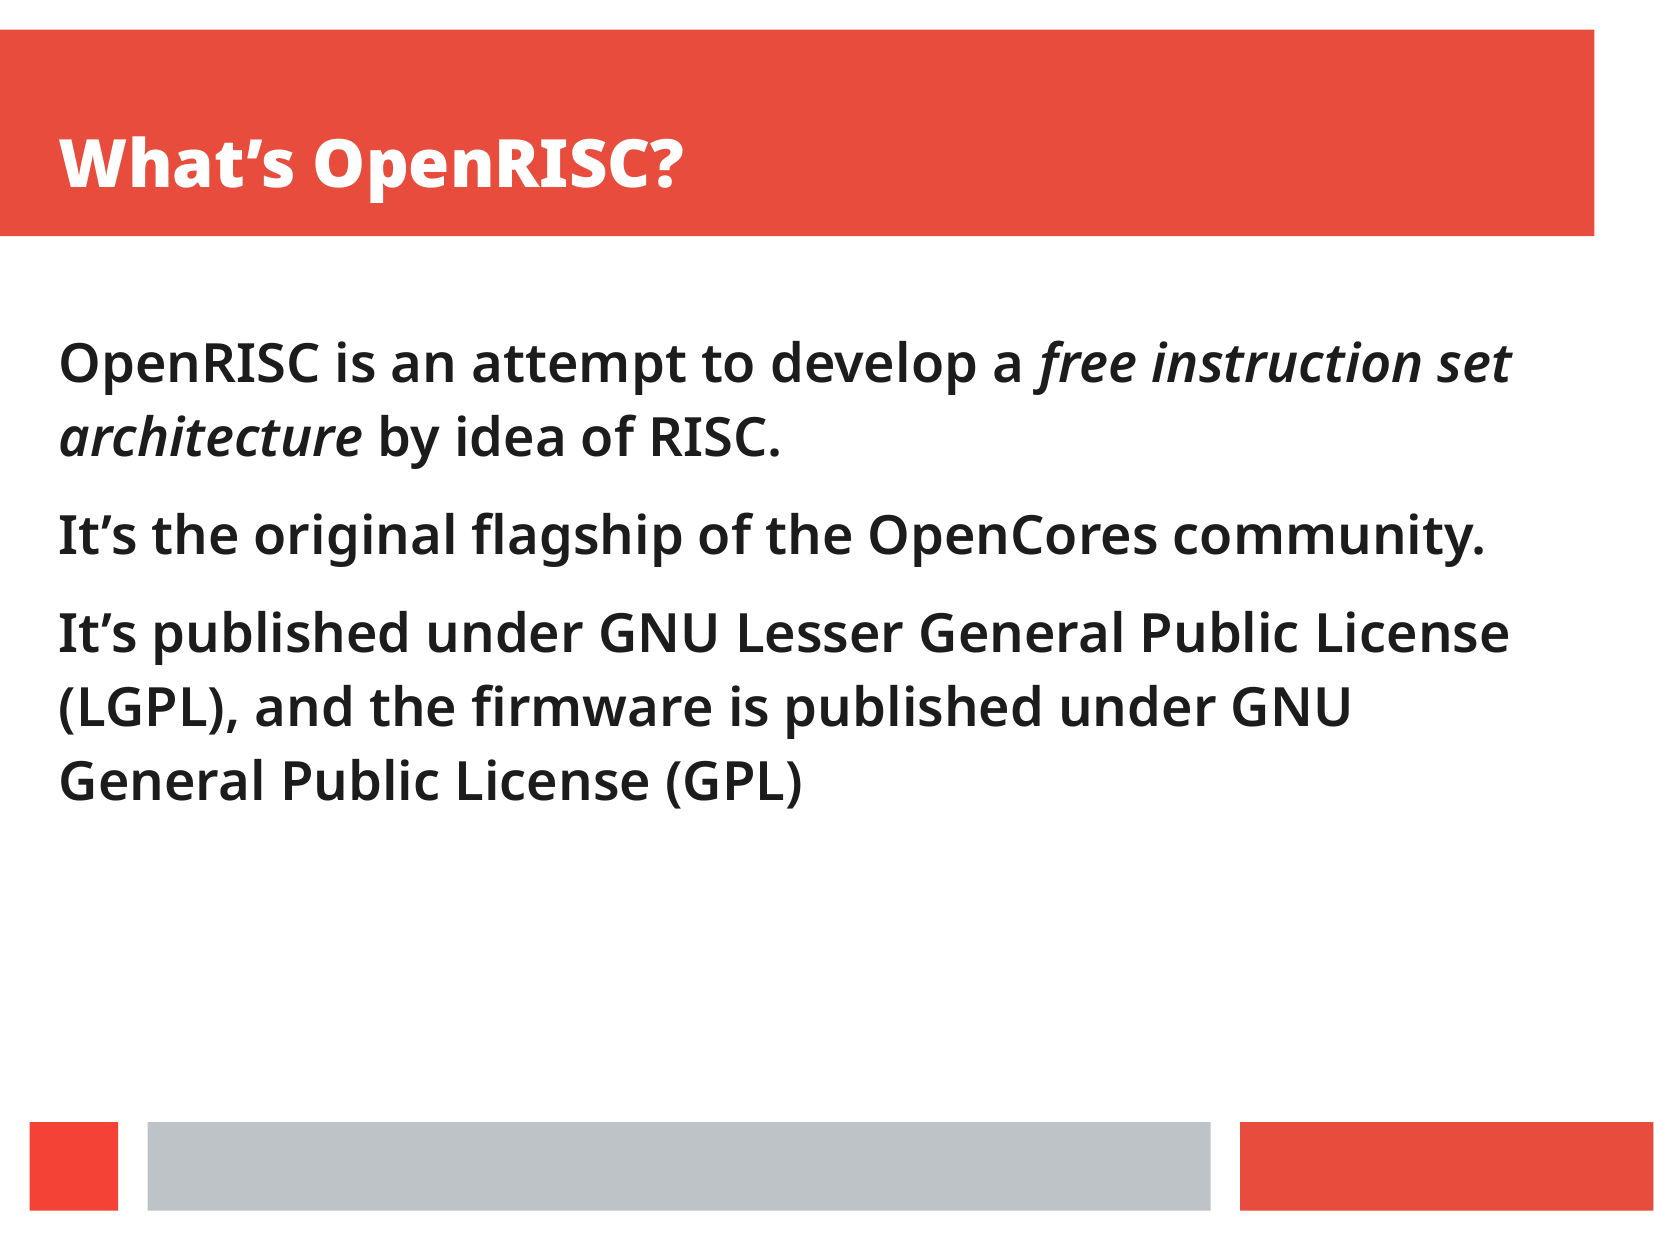

# What’s OpenRISC?
OpenRISC is an attempt to develop a free instruction set architecture by idea of RISC.
It’s the original flagship of the OpenCores community.
It’s published under GNU Lesser General Public License (LGPL), and the firmware is published under GNU General Public License (GPL)